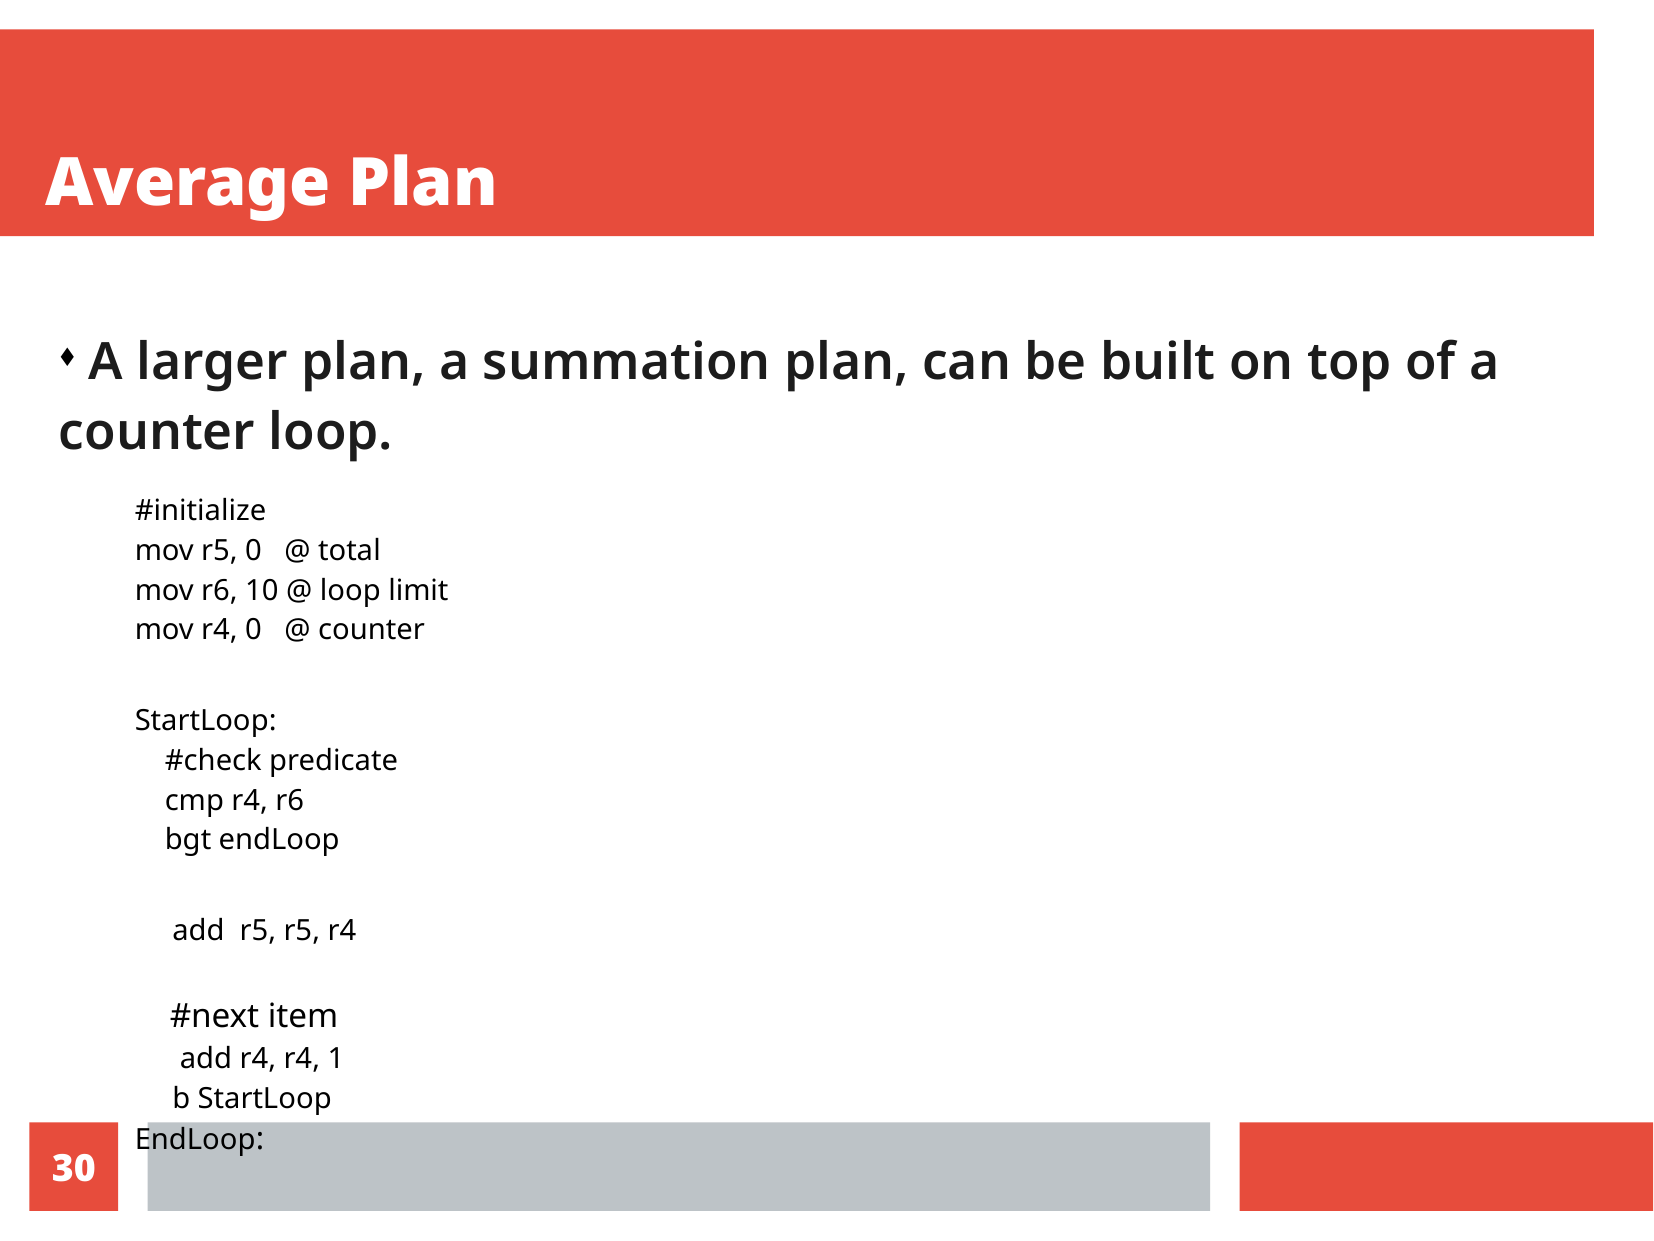

# Average Plan
 A larger plan, a summation plan, can be built on top of a counter loop.
#initialize
mov r5, 0 @ total
mov r6, 10 @ loop limit
mov r4, 0 @ counter
StartLoop:
 #check predicate
 cmp r4, r6
 bgt endLoop
 add r5, r5, r4
 #next item
 add r4, r4, 1
 b StartLoop
EndLoop:
30